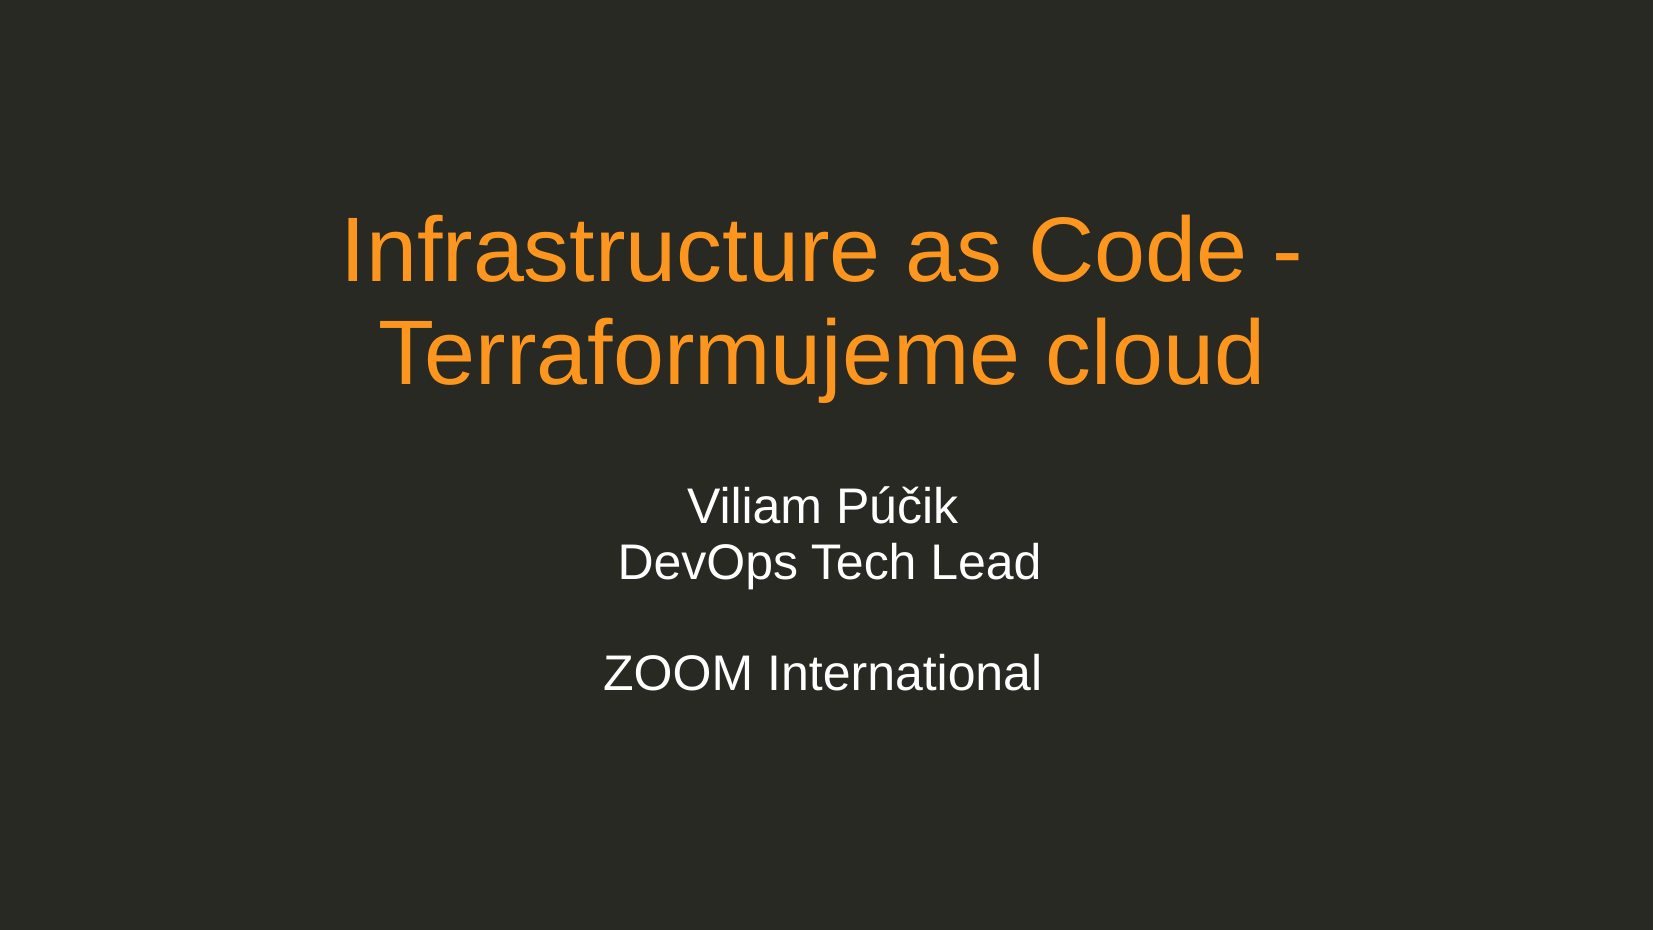

# Infrastructure as Code - Terraformujeme cloud
Viliam Púčik
 DevOps Tech Lead
ZOOM International